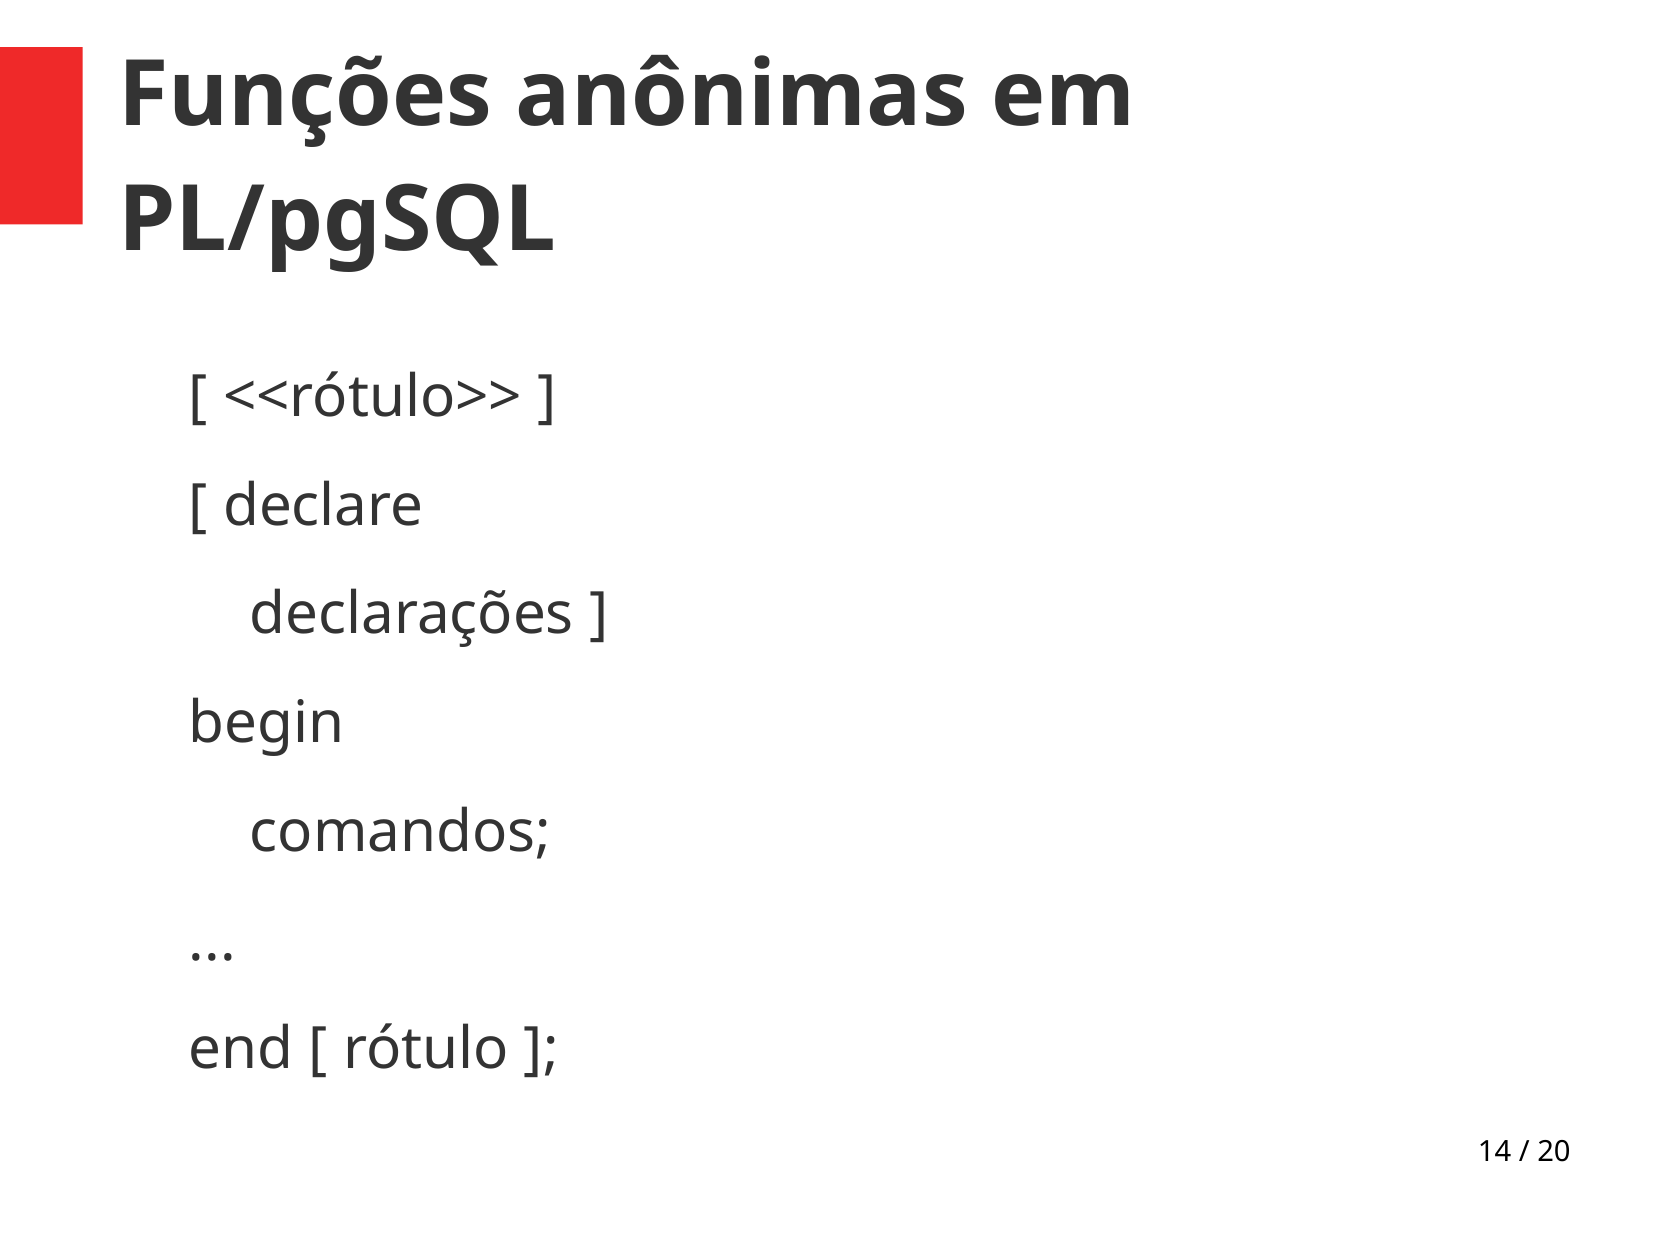

# Funções anônimas em PL/pgSQL
[ <<rótulo>> ]
[ declare
 declarações ]
begin
 comandos;
...
end [ rótulo ];
14